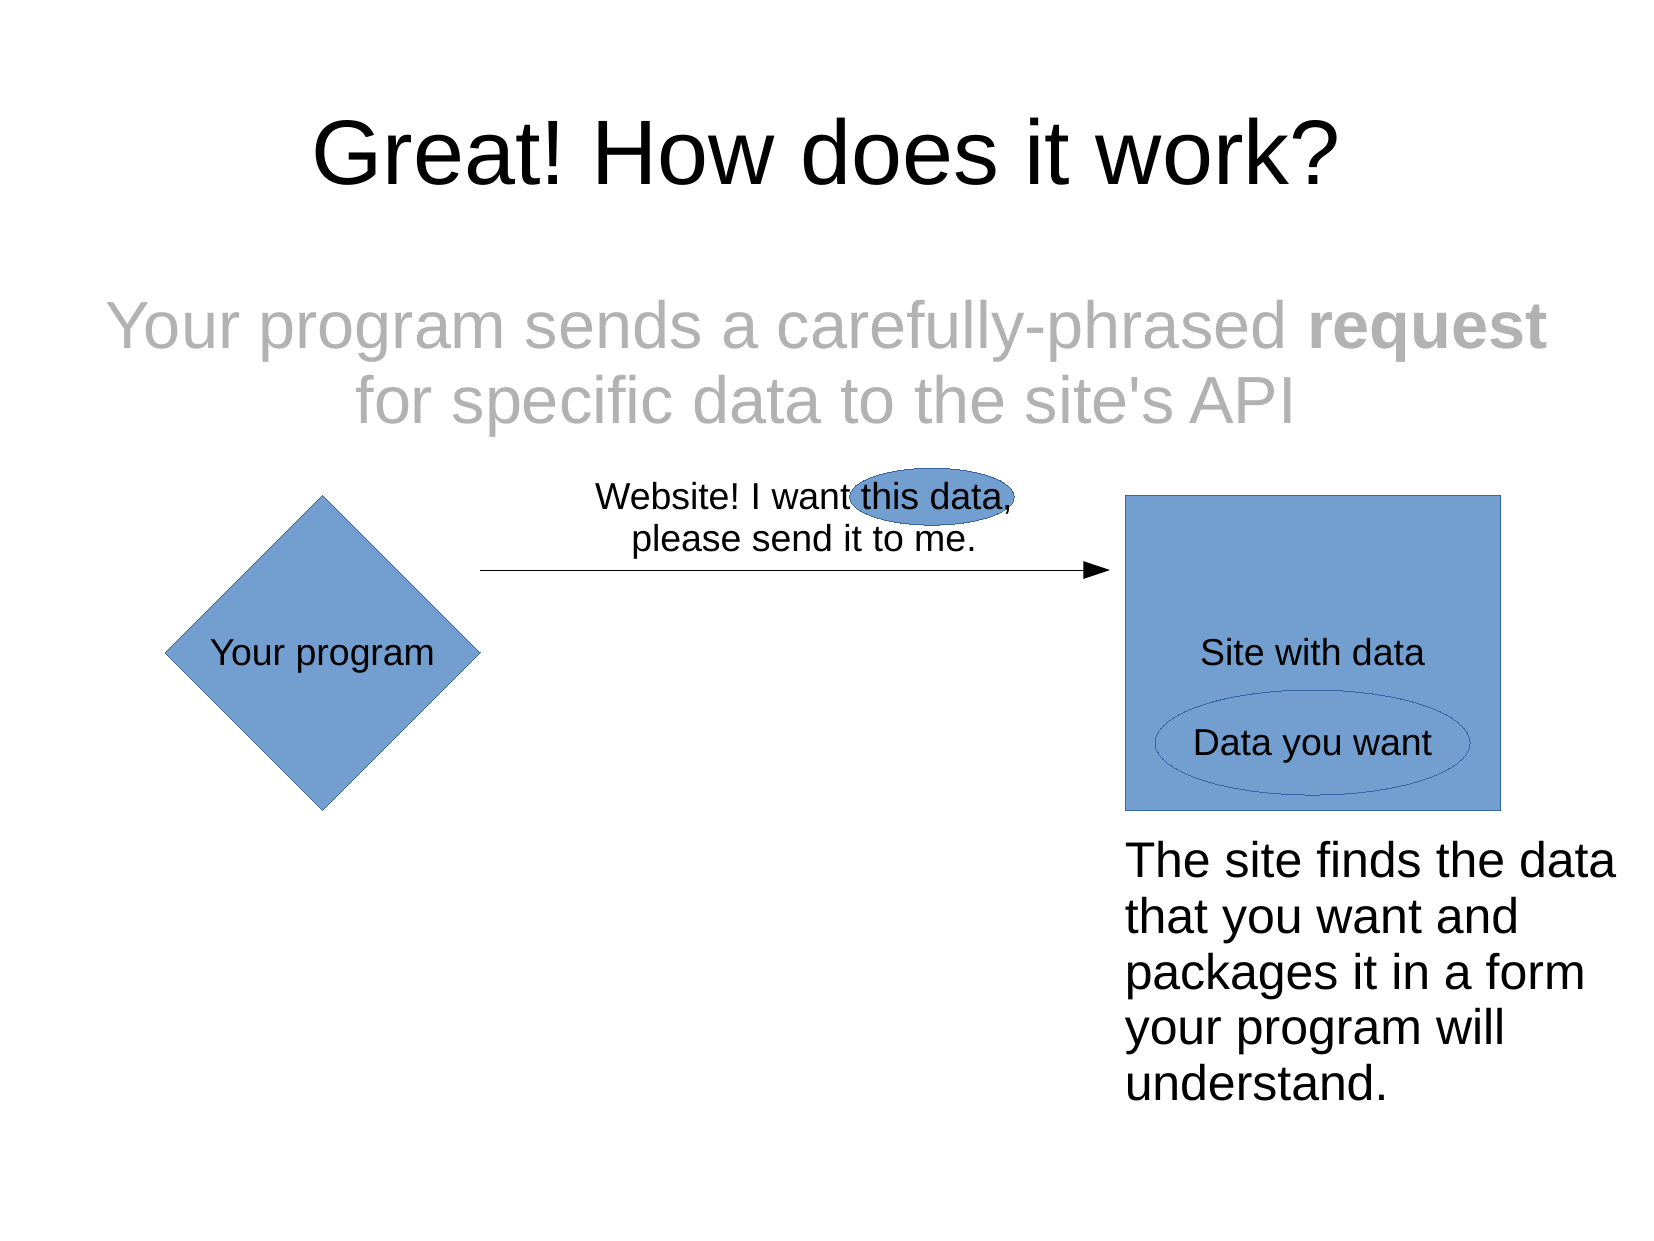

# Great! How does it work?
Your program sends a carefully-phrased request for specific data to the site's API
Website! I want this data, please send it to me.
Your program
Site with data
Data you want
The site finds the data that you want and packages it in a form your program will understand.